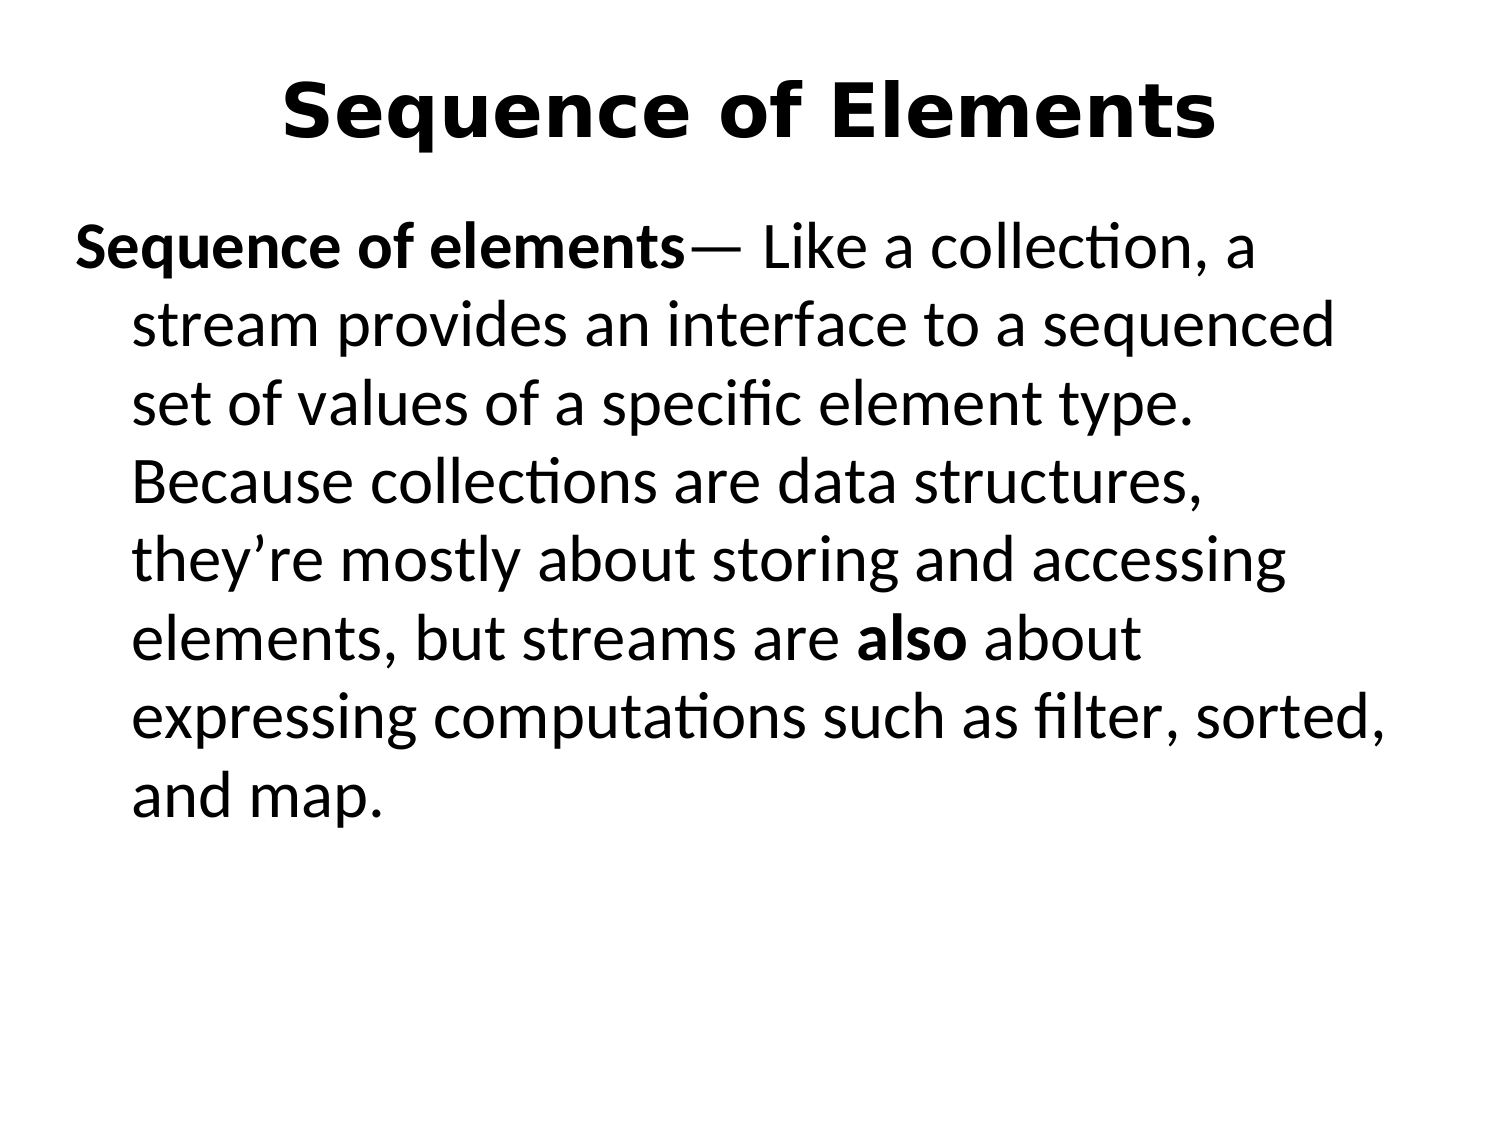

# Sequence of Elements
Sequence of elements— Like a collection, a stream provides an interface to a sequenced set of values of a specific element type. Because collections are data structures, they’re mostly about storing and accessing elements, but streams are also about expressing computations such as filter, sorted, and map.